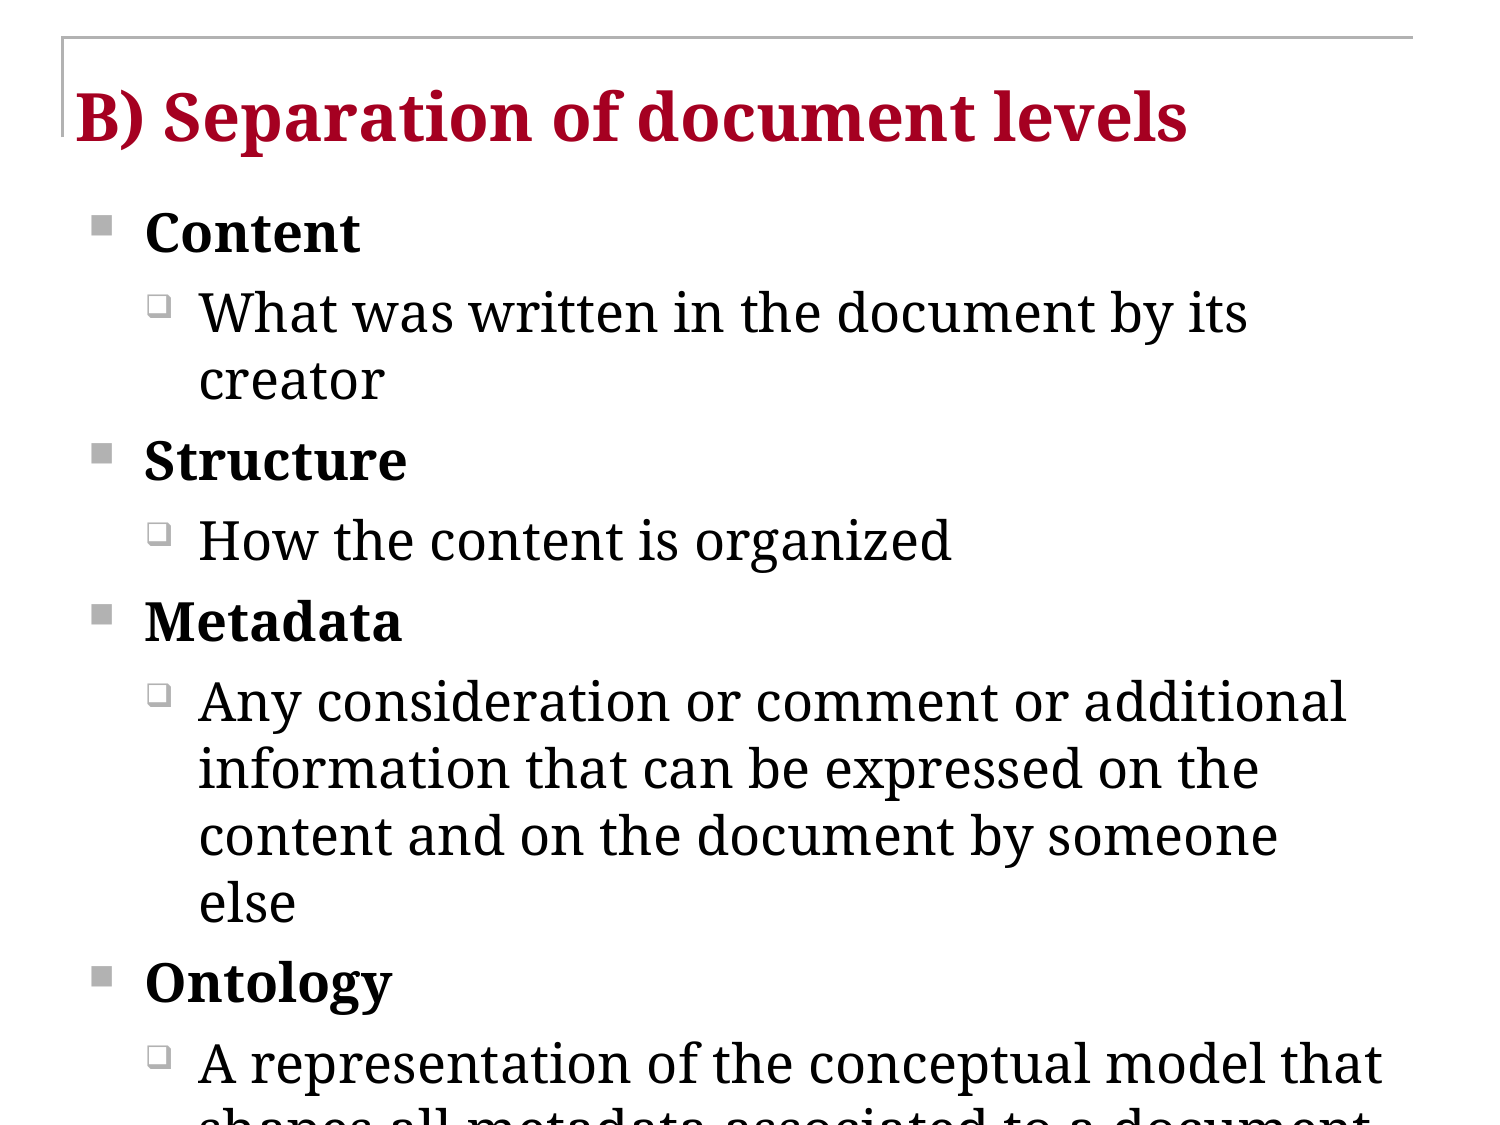

# B) Separation of document levels
Content
What was written in the document by its creator
Structure
How the content is organized
Metadata
Any consideration or comment or additional information that can be expressed on the content and on the document by someone else
Ontology
A representation of the conceptual model that shapes all metadata associated to a document